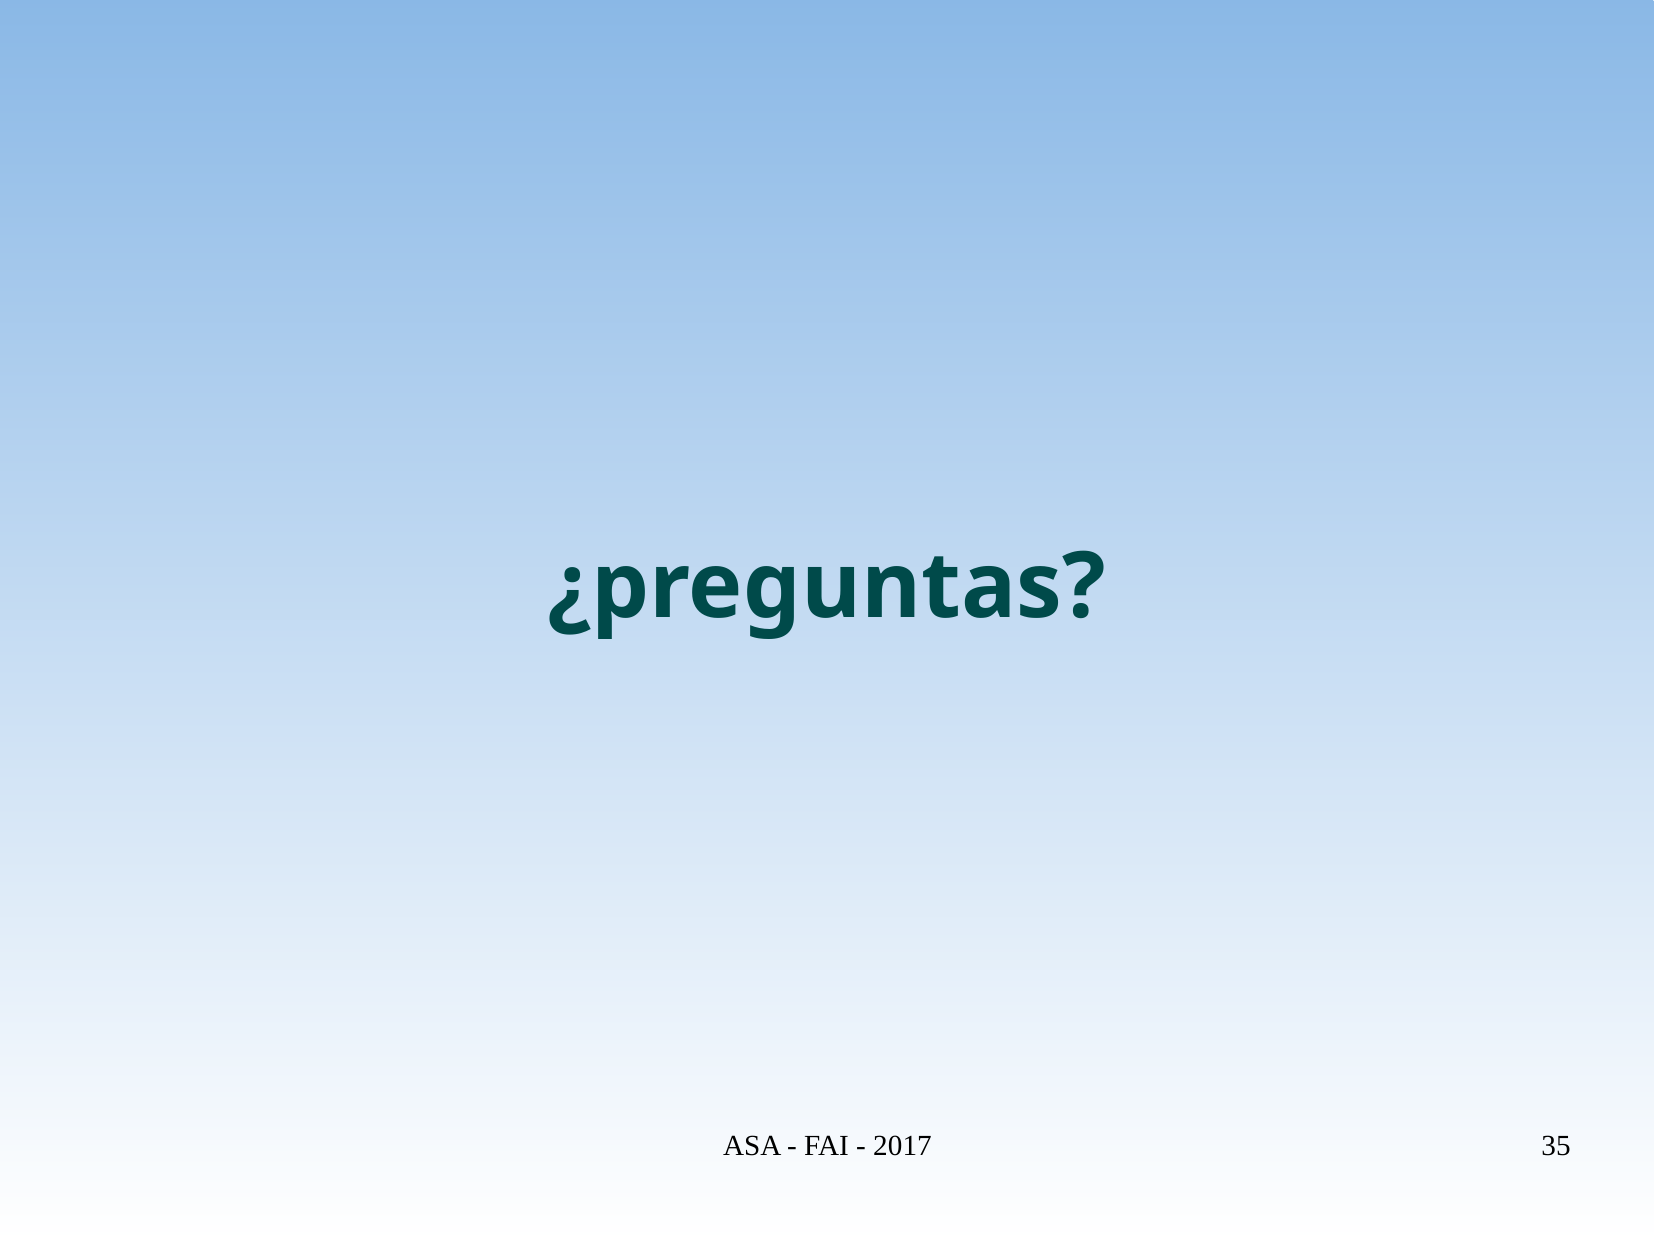

# ¿preguntas?
ASA - FAI - 2017
35